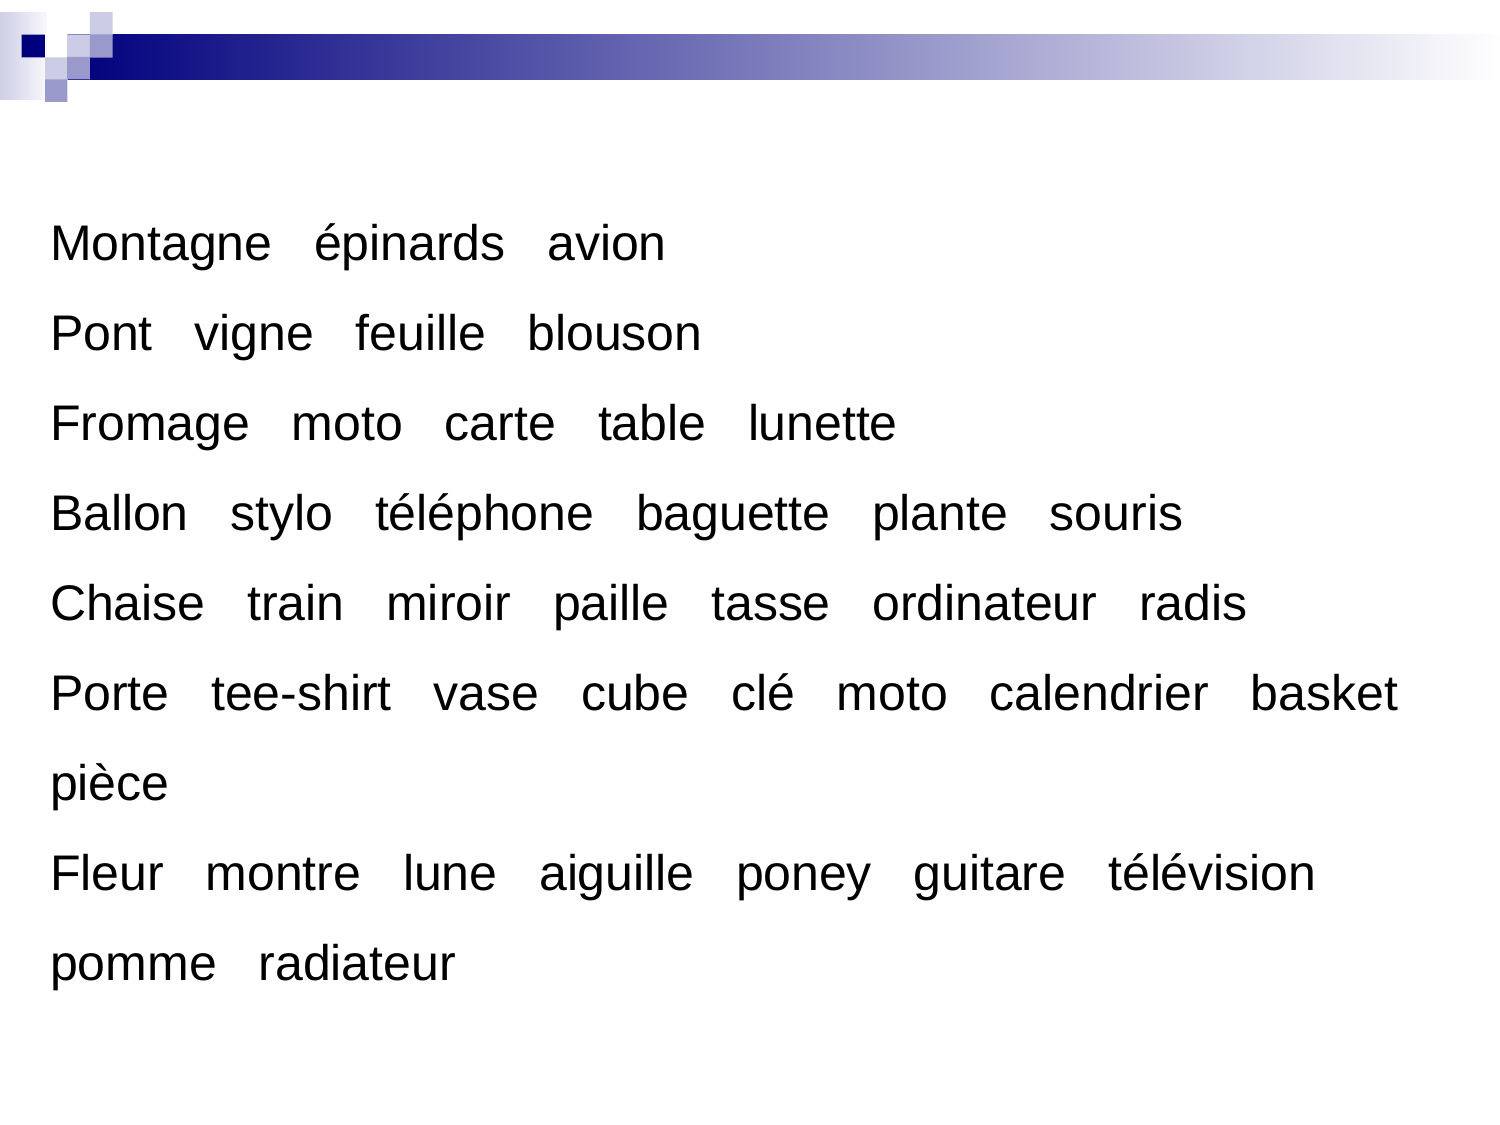

Montagne épinards avion
Pont vigne feuille blouson
Fromage moto carte table lunette
Ballon stylo téléphone baguette plante souris
Chaise train miroir paille tasse ordinateur radis
Porte tee-shirt vase cube clé moto calendrier basket pièce
Fleur montre lune aiguille poney guitare télévision pomme radiateur